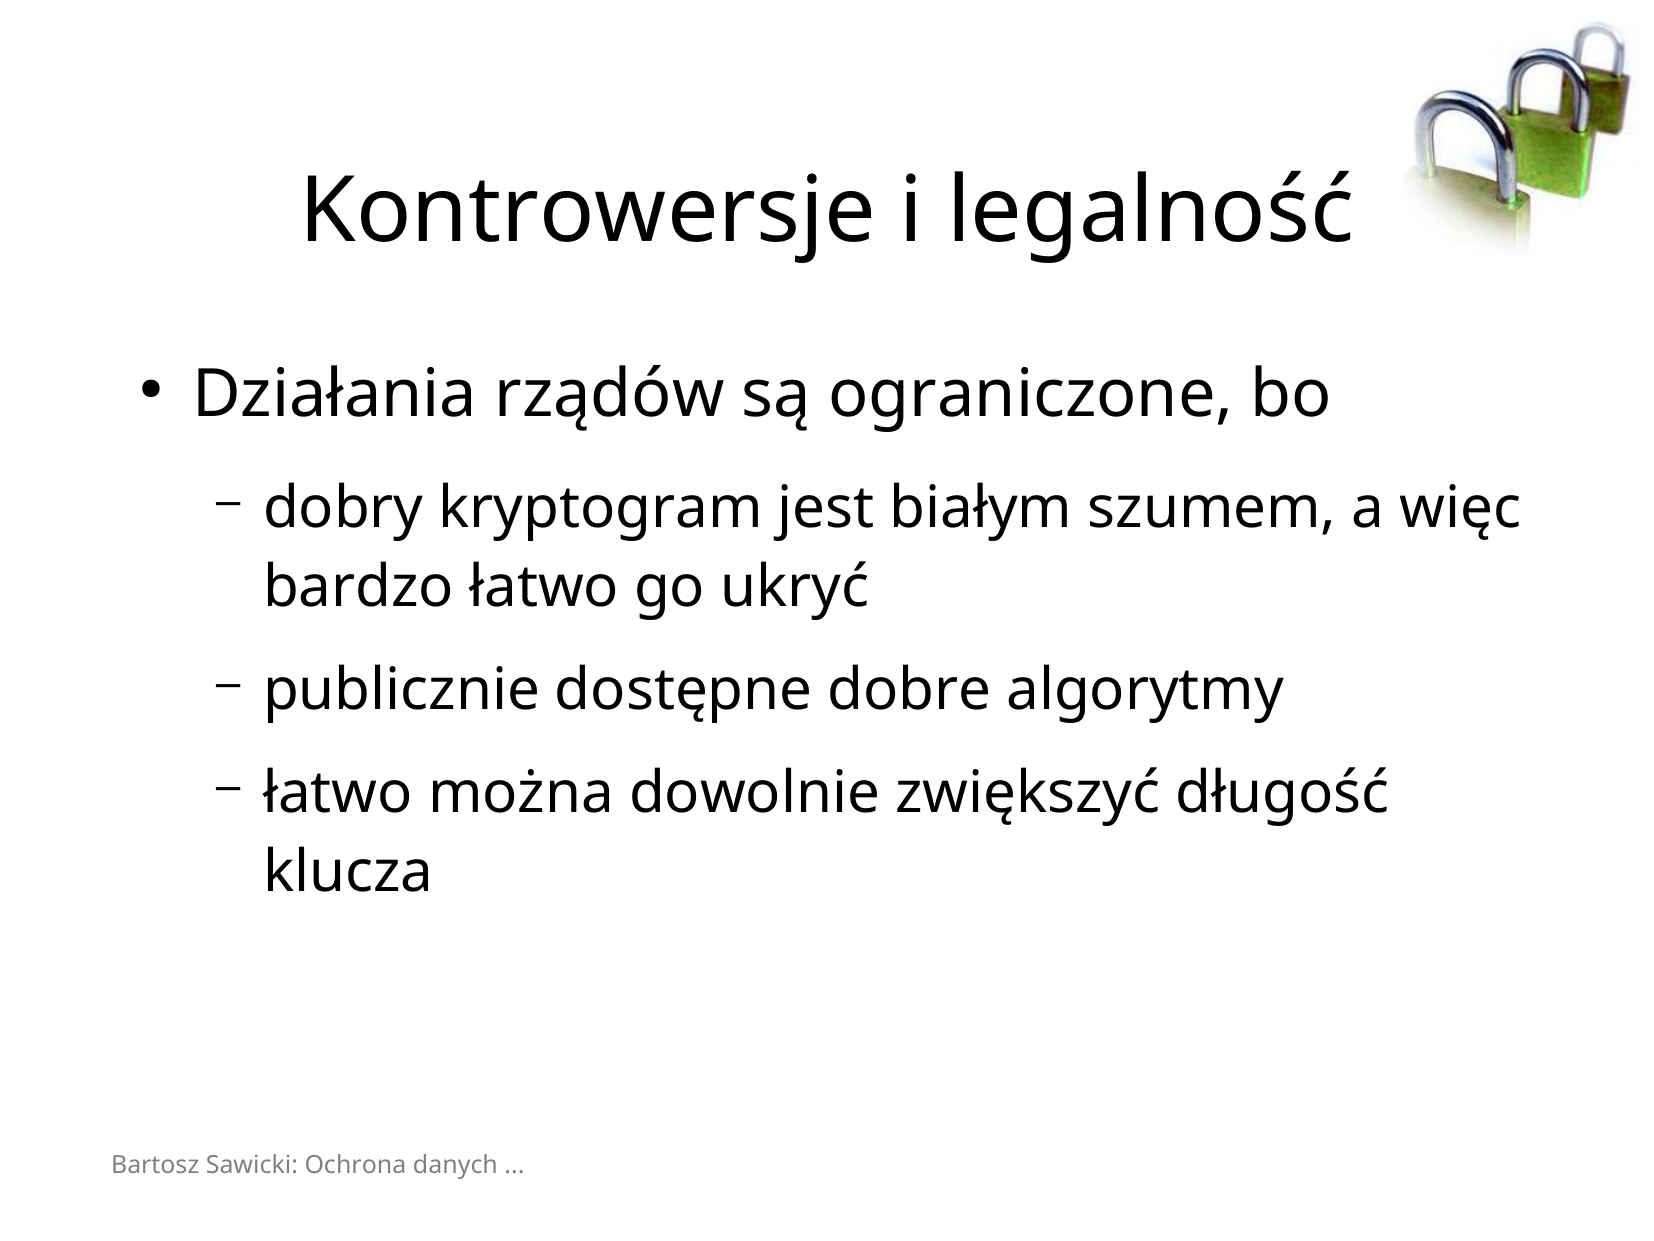

# Kontrowersje i legalność
Działania rządów są ograniczone, bo
dobry kryptogram jest białym szumem, a więc bardzo łatwo go ukryć
publicznie dostępne dobre algorytmy
łatwo można dowolnie zwiększyć długość klucza